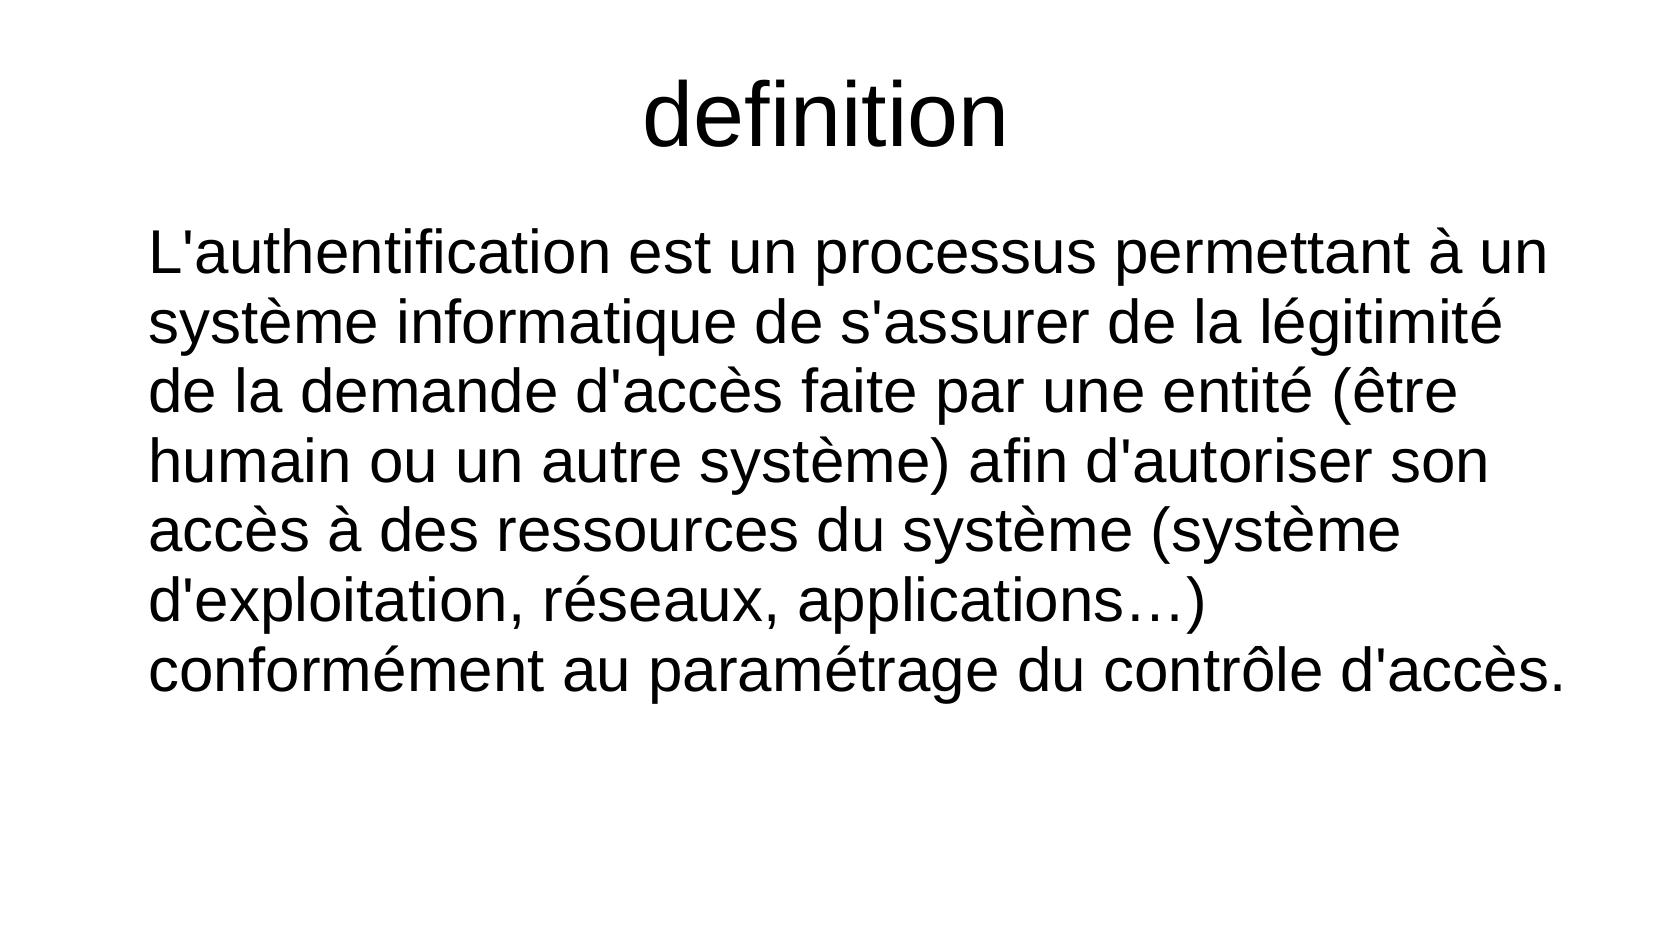

# definition
L'authentification est un processus permettant à un système informatique de s'assurer de la légitimité de la demande d'accès faite par une entité (être humain ou un autre système) afin d'autoriser son accès à des ressources du système (système d'exploitation, réseaux, applications…) conformément au paramétrage du contrôle d'accès.